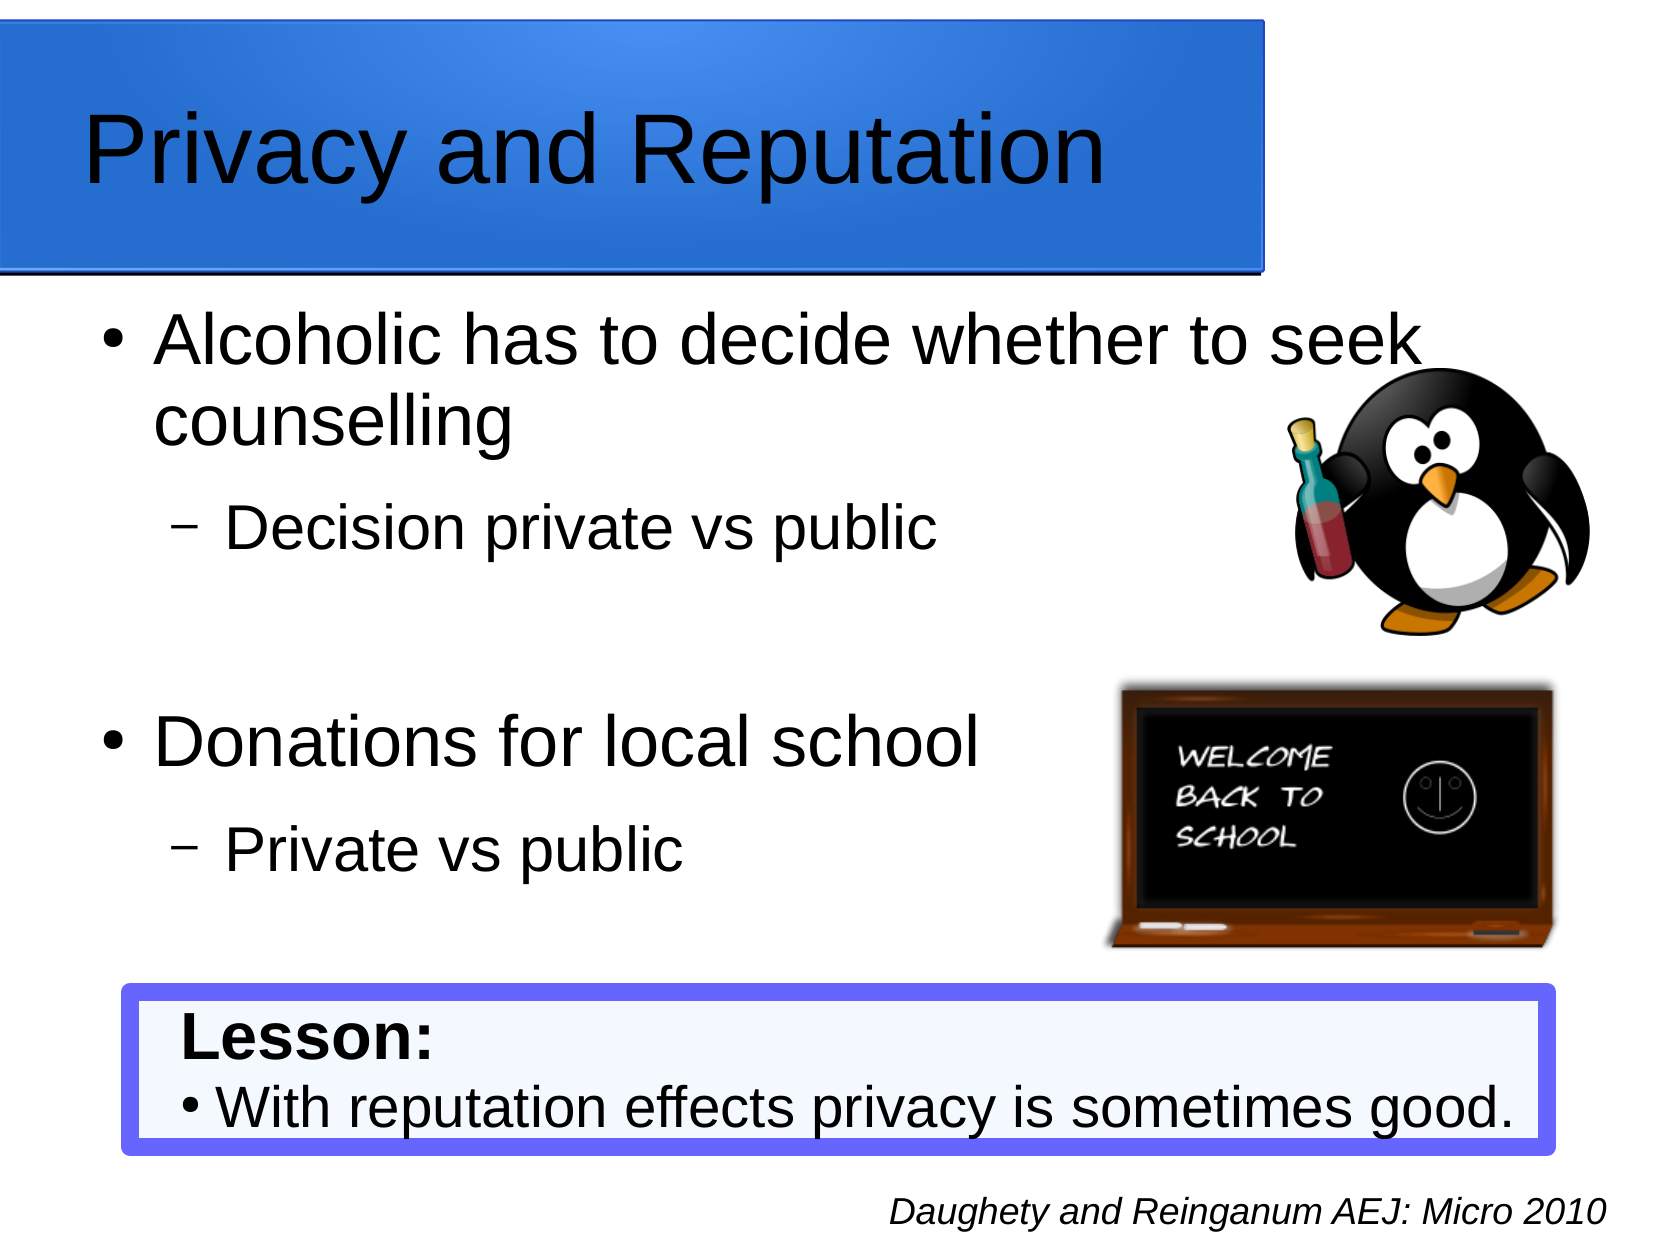

# Privacy and Reputation
Alcoholic has to decide whether to seek counselling
Decision private vs public
Donations for local school
Private vs public
Lesson:
With reputation effects privacy is sometimes good.
Daughety and Reinganum AEJ: Micro 2010